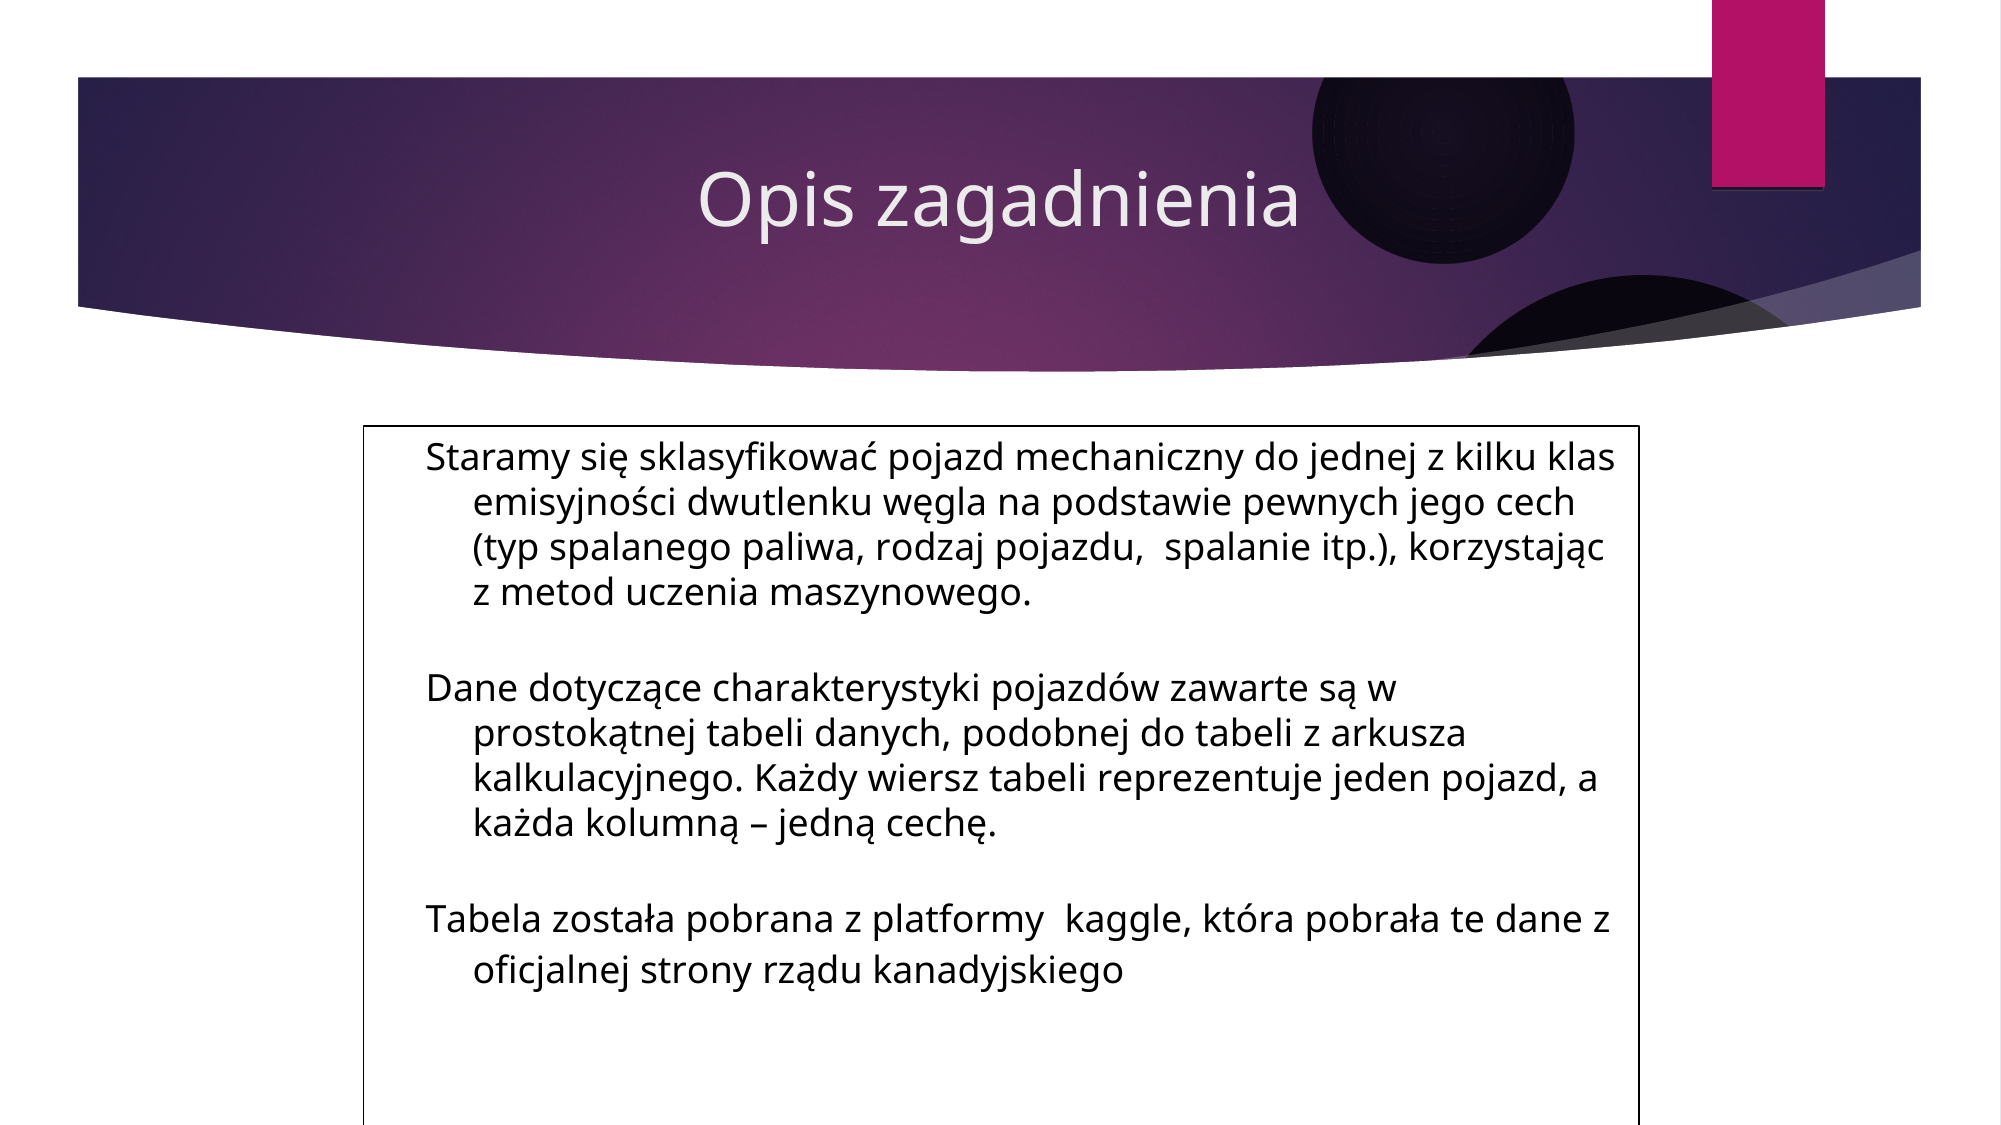

# Opis zagadnienia
Staramy się sklasyfikować pojazd mechaniczny do jednej z kilku klas emisyjności dwutlenku węgla na podstawie pewnych jego cech (typ spalanego paliwa, rodzaj pojazdu, spalanie itp.), korzystając z metod uczenia maszynowego.
Dane dotyczące charakterystyki pojazdów zawarte są w prostokątnej tabeli danych, podobnej do tabeli z arkusza kalkulacyjnego. Każdy wiersz tabeli reprezentuje jeden pojazd, a każda kolumną – jedną cechę.
Tabela została pobrana z platformy kaggle, która pobrała te dane z oficjalnej strony rządu kanadyjskiego